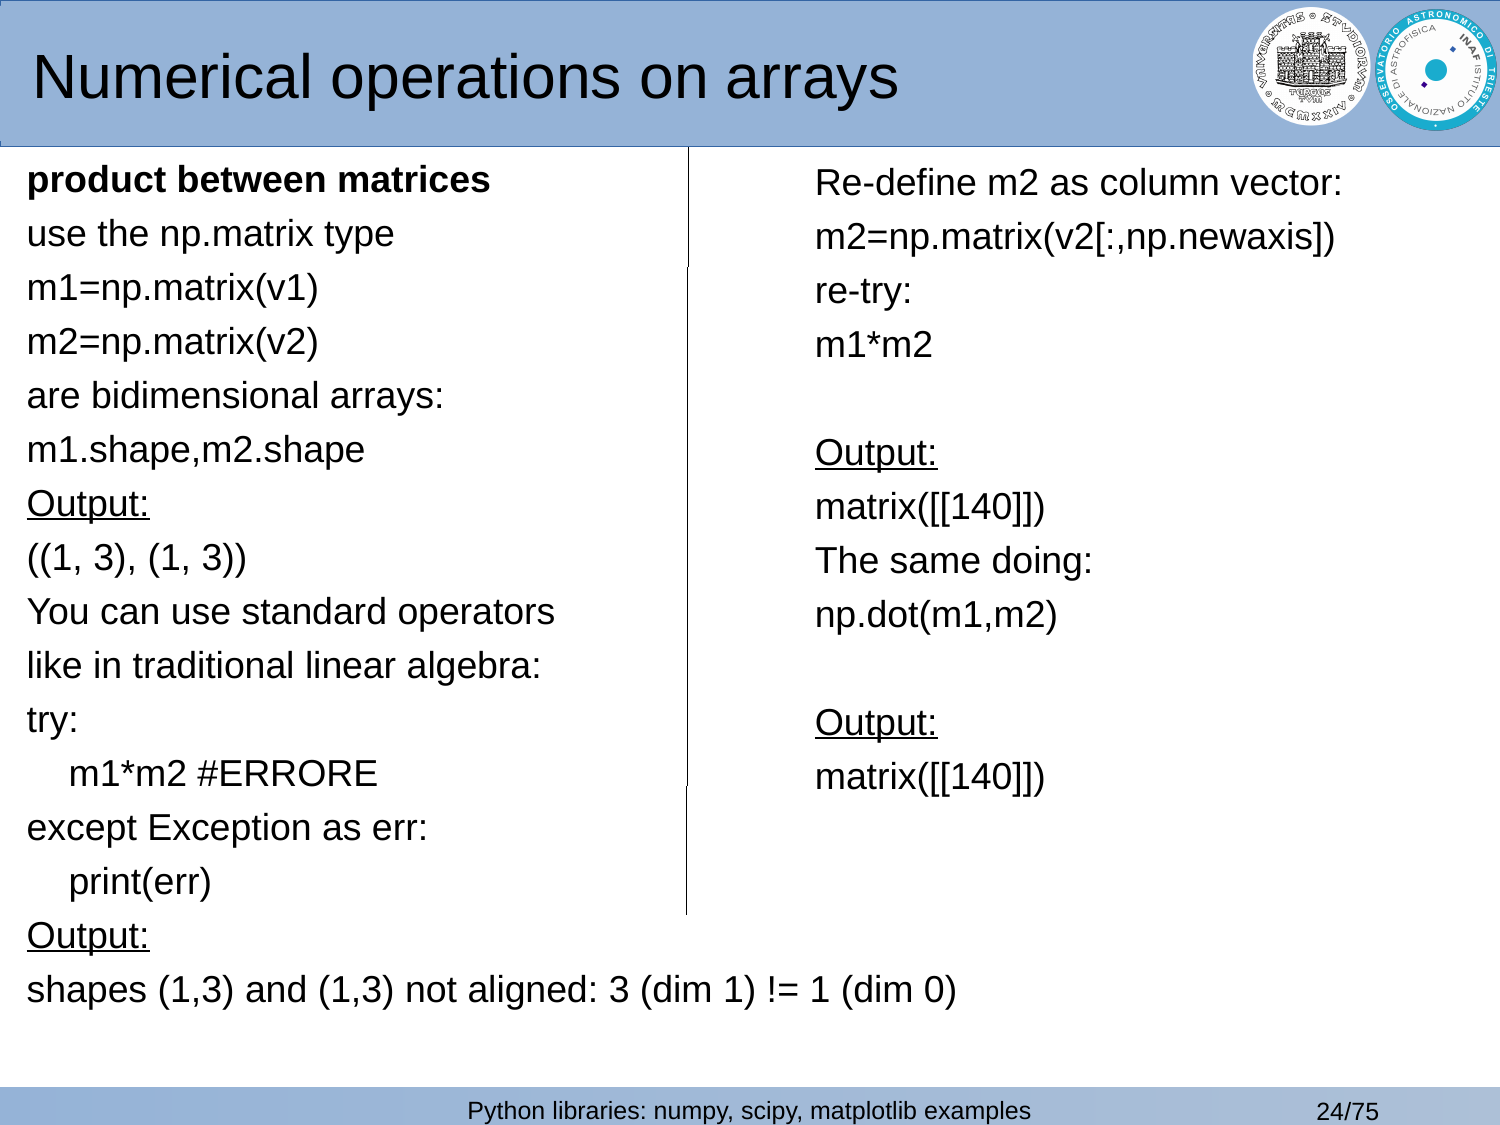

Numerical operations on arrays
Numerical operations on arrays
# product between matrices
use the np.matrix type
m1=np.matrix(v1)
m2=np.matrix(v2)
are bidimensional arrays:
m1.shape,m2.shape
Output:
((1, 3), (1, 3))
You can use standard operators
like in traditional linear algebra:
try:
 m1*m2 #ERRORE
except Exception as err:
 print(err)
Output:
shapes (1,3) and (1,3) not aligned: 3 (dim 1) != 1 (dim 0)
e quindi:
In [10]:
m1*m2
Out[10]:
matrix([[140]])
che è equivalente a:
In [11]:
np.dot(m1,m2)
Out[11]:
matrix([[140]])
Re-define m2 as column vector:
m2=np.matrix(v2[:,np.newaxis])
re-try:
m1*m2
Output:
matrix([[140]])
The same doing:
np.dot(m1,m2)
Output:
matrix([[140]])